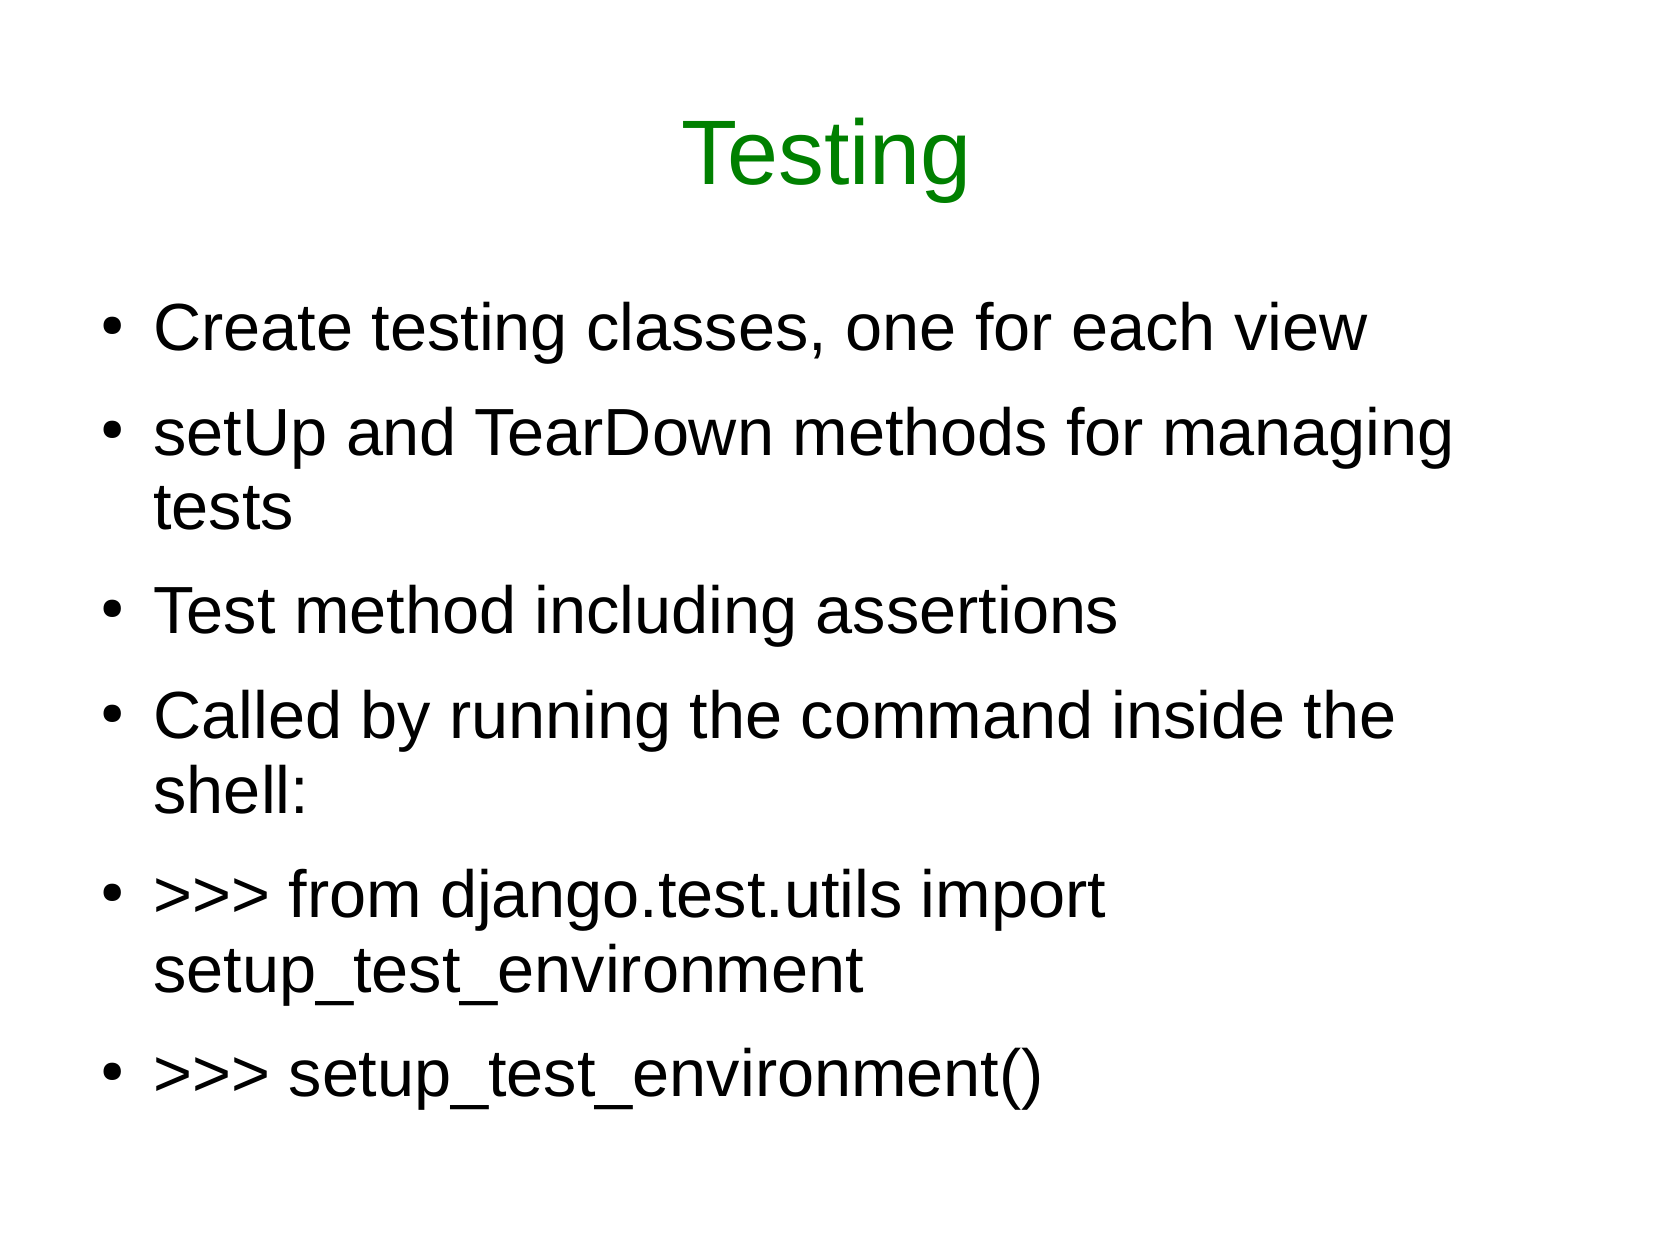

# Testing
Create testing classes, one for each view
setUp and TearDown methods for managing tests
Test method including assertions
Called by running the command inside the shell:
>>> from django.test.utils import setup_test_environment
>>> setup_test_environment()